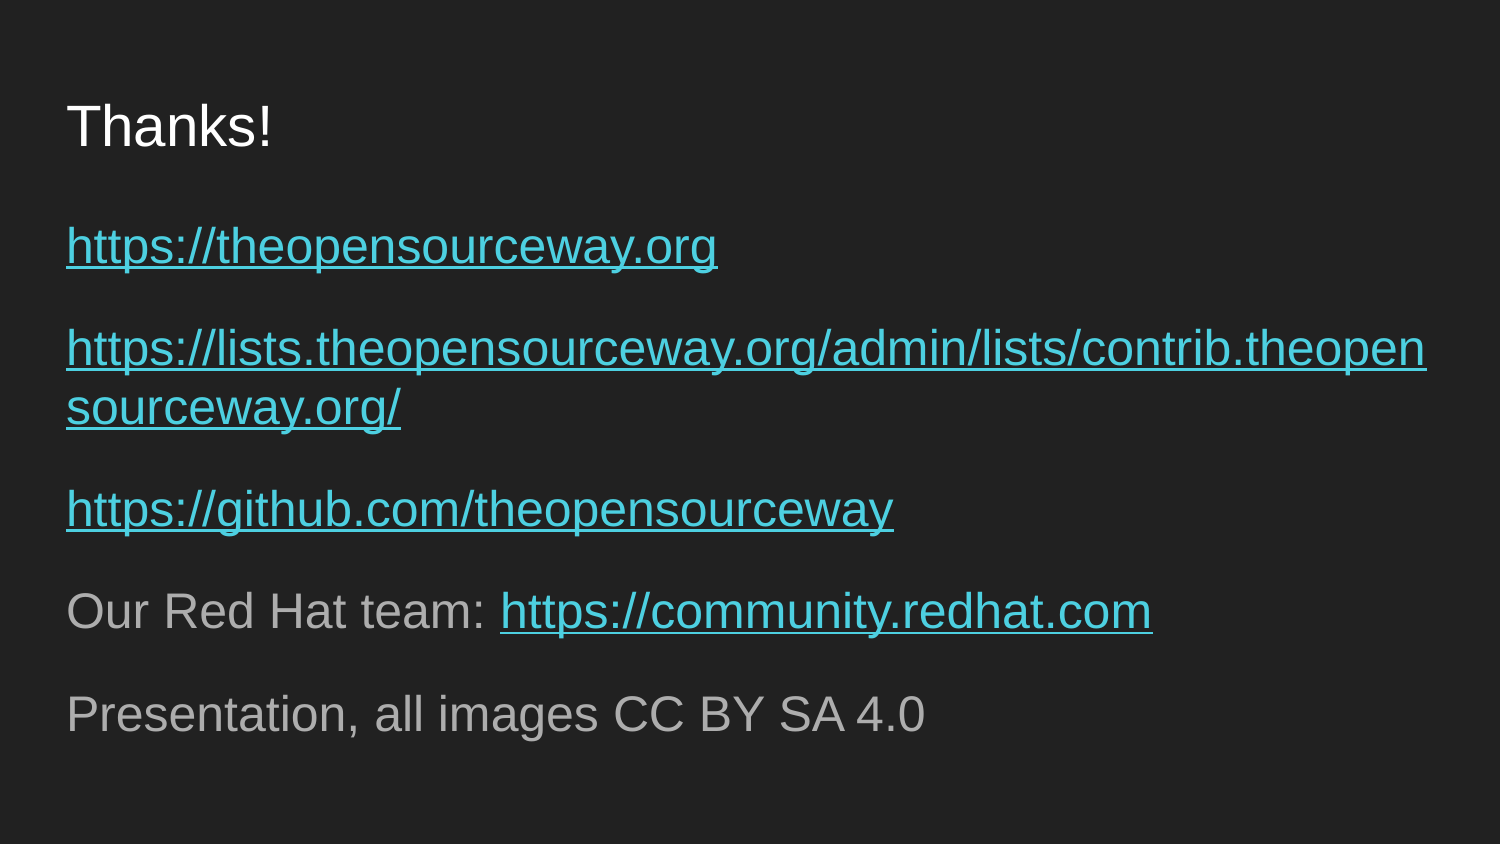

# Thanks!
https://theopensourceway.org
https://lists.theopensourceway.org/admin/lists/contrib.theopensourceway.org/
https://github.com/theopensourceway
Our Red Hat team: https://community.redhat.com
Presentation, all images CC BY SA 4.0